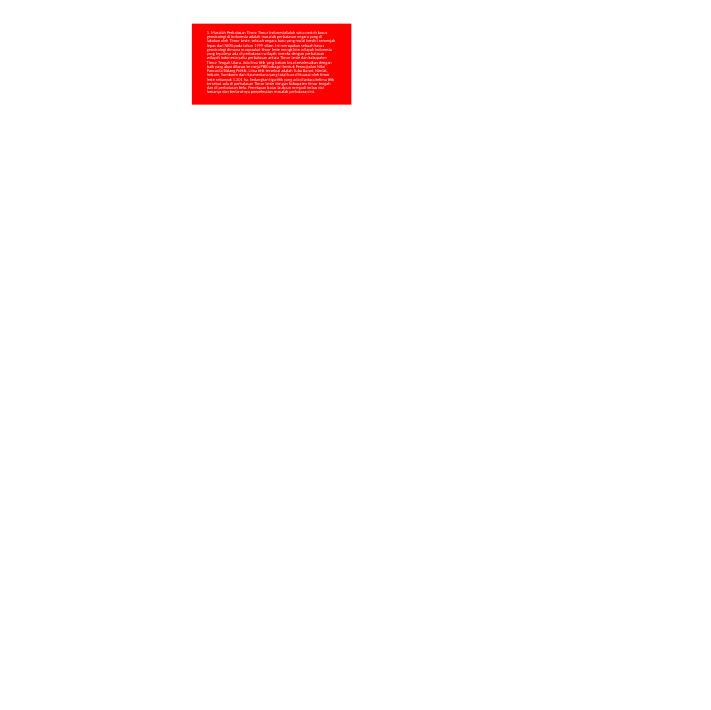

# 1. Masalah Perbatasan Timor Timur IndonesiaSalah satu contoh kasus geostrategi di Indonesia adalah masalah perbatasan negara yang di lakukan oleh Timor Leste, sebuah negara baru yang mulai berdiri semenjak lepas dari NKRI pada tahun 1999 silam. Ini merupakan sebuah kasus geostrategi dimana masyarakat timor leste mengklaim wilayah Indonesia yang tepatnya ada di perbatasan wilayah mereka dengan perbatasan wilayah indonesia yaitu perbatasan antara Timor Leste dan kabupaten Timur Tengah Utara. Ada lima titik yang belum bisa terselesaikan dengan baik yang akan dibawa ke meja PBB sebagai bentuk Perwujudan Nilai Pancasila Bidang Politik. Lima titik tersebut adalah Tubu Banat, Nimlat, Imbate, Sumkaem dan Haumeniana yang total luas di kuasai oleh timor leste sebanyak 1.301 ha. Sedangkan tiga titik yang ada diantara kelima titik tersebut ada di perbatasan Timor Leste dengan kabupaten timur tengah dan di perbatasan belu. Penetapan batas lautpun menjadi imbas dai lamanya dan berlarutnya penyelesaian masalah perbatasan ini.